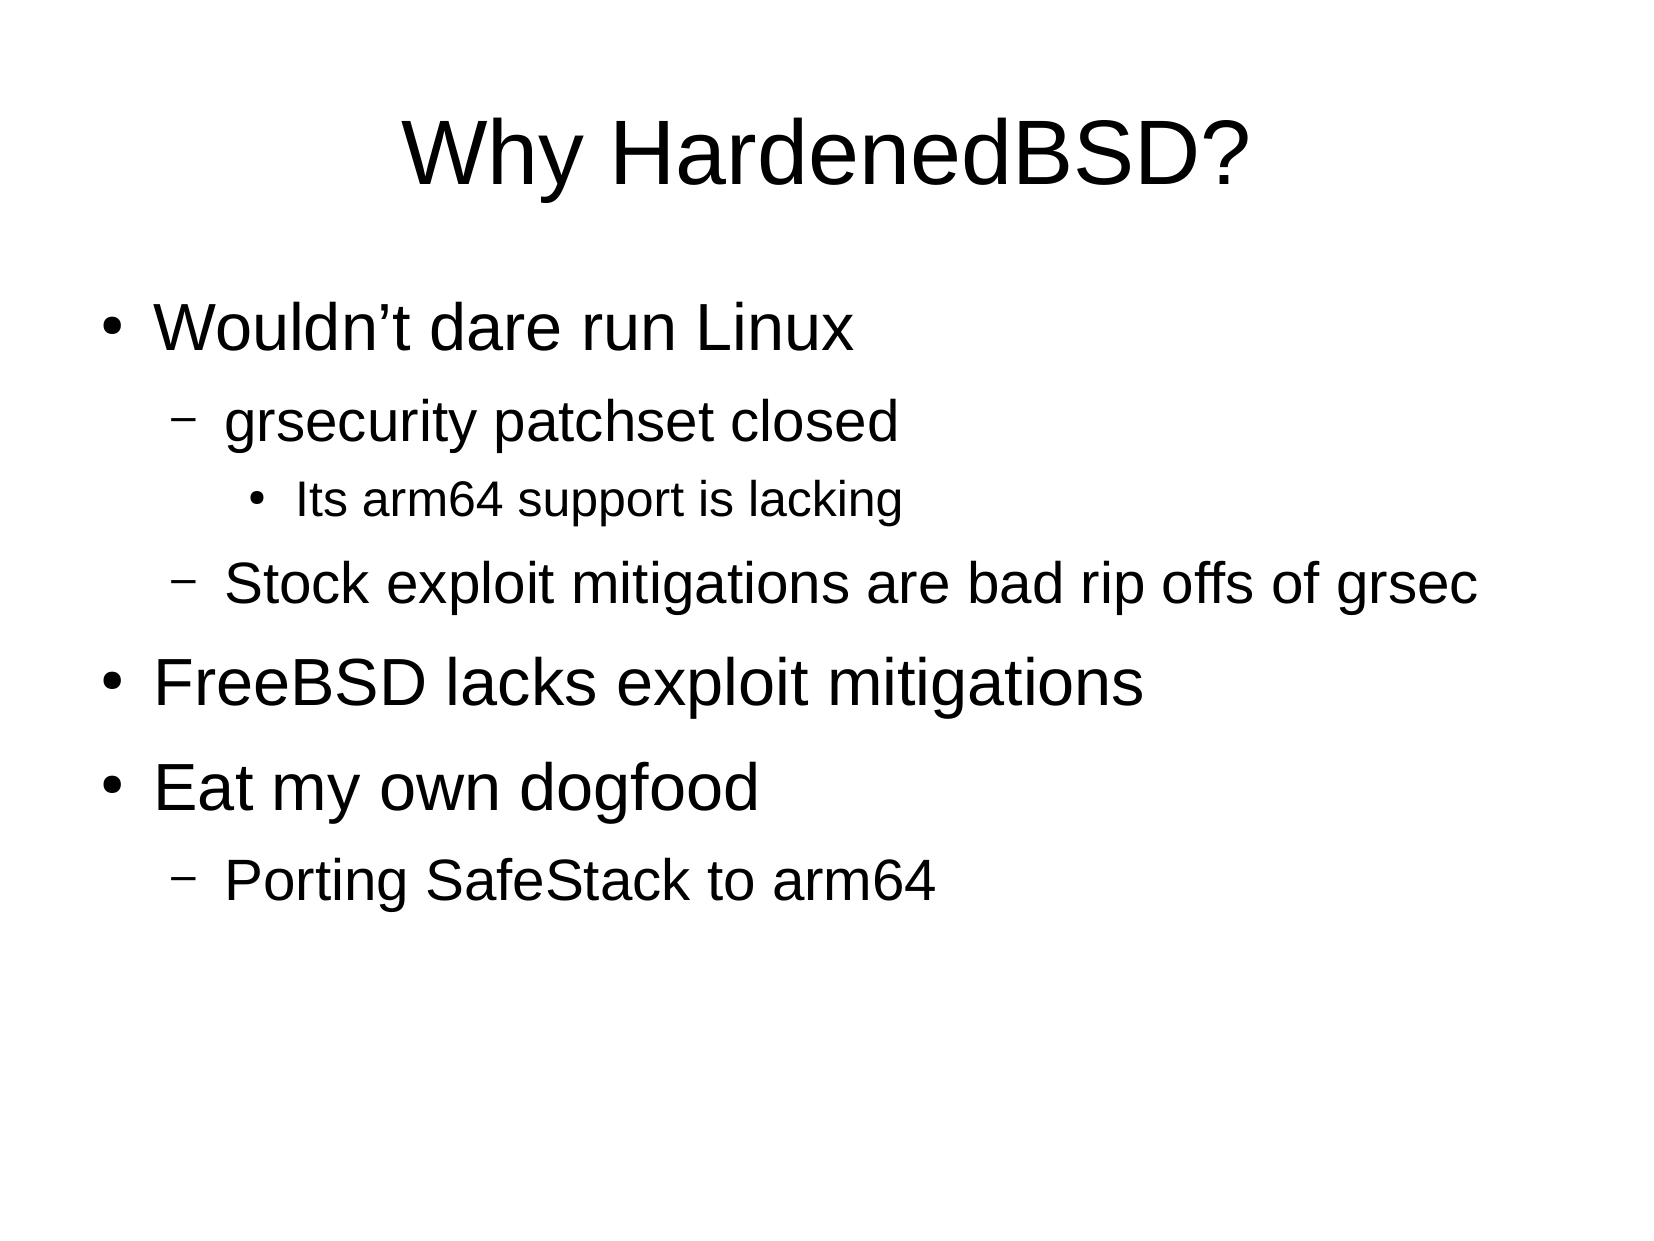

# Why HardenedBSD?
Wouldn’t dare run Linux
grsecurity patchset closed
Its arm64 support is lacking
Stock exploit mitigations are bad rip offs of grsec
FreeBSD lacks exploit mitigations
Eat my own dogfood
Porting SafeStack to arm64